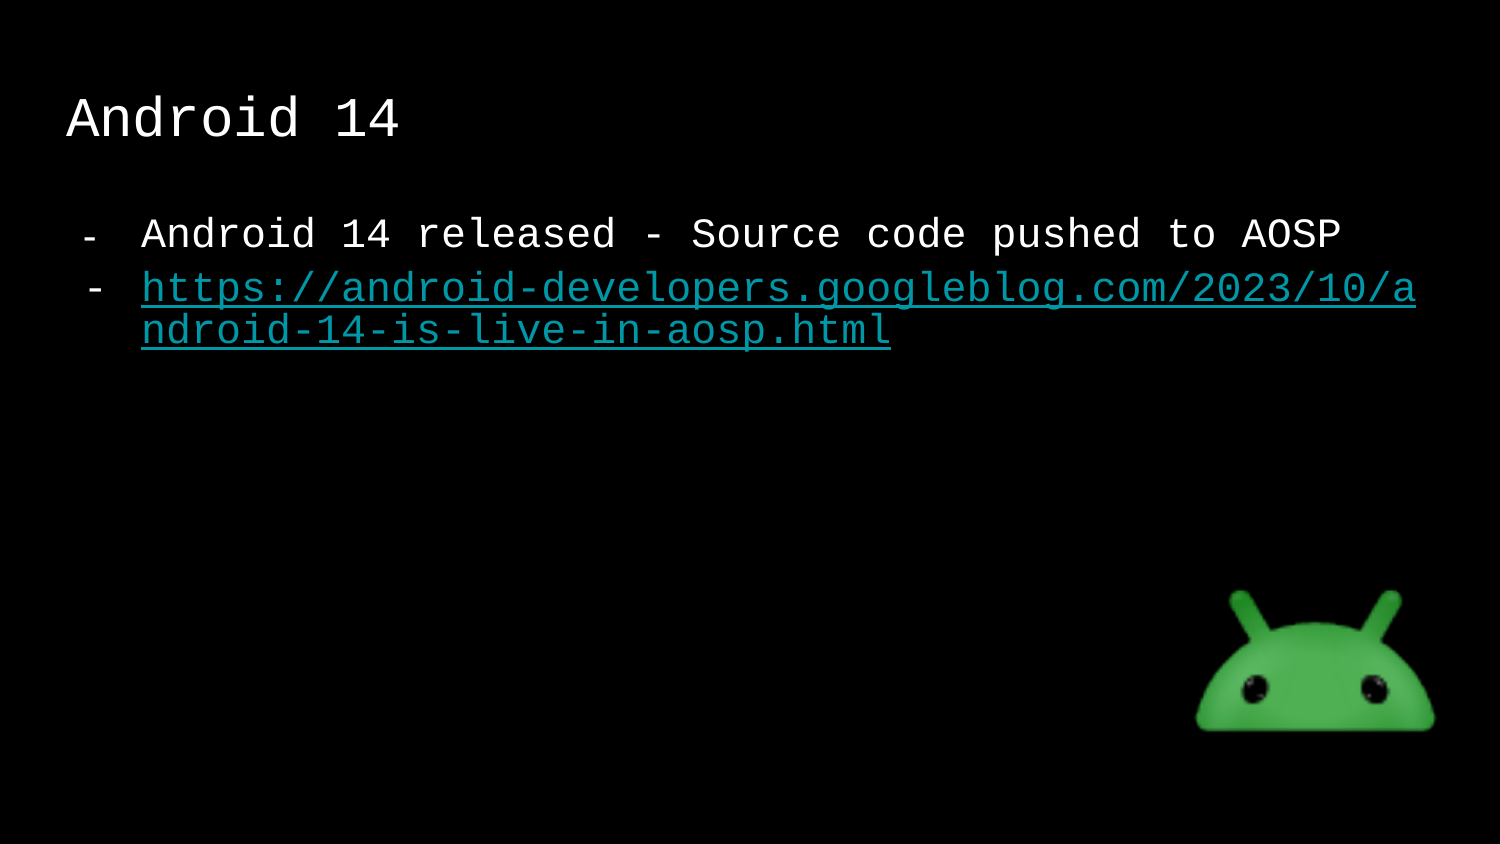

# Android 14
Android 14 released - Source code pushed to AOSP
https://android-developers.googleblog.com/2023/10/android-14-is-live-in-aosp.html